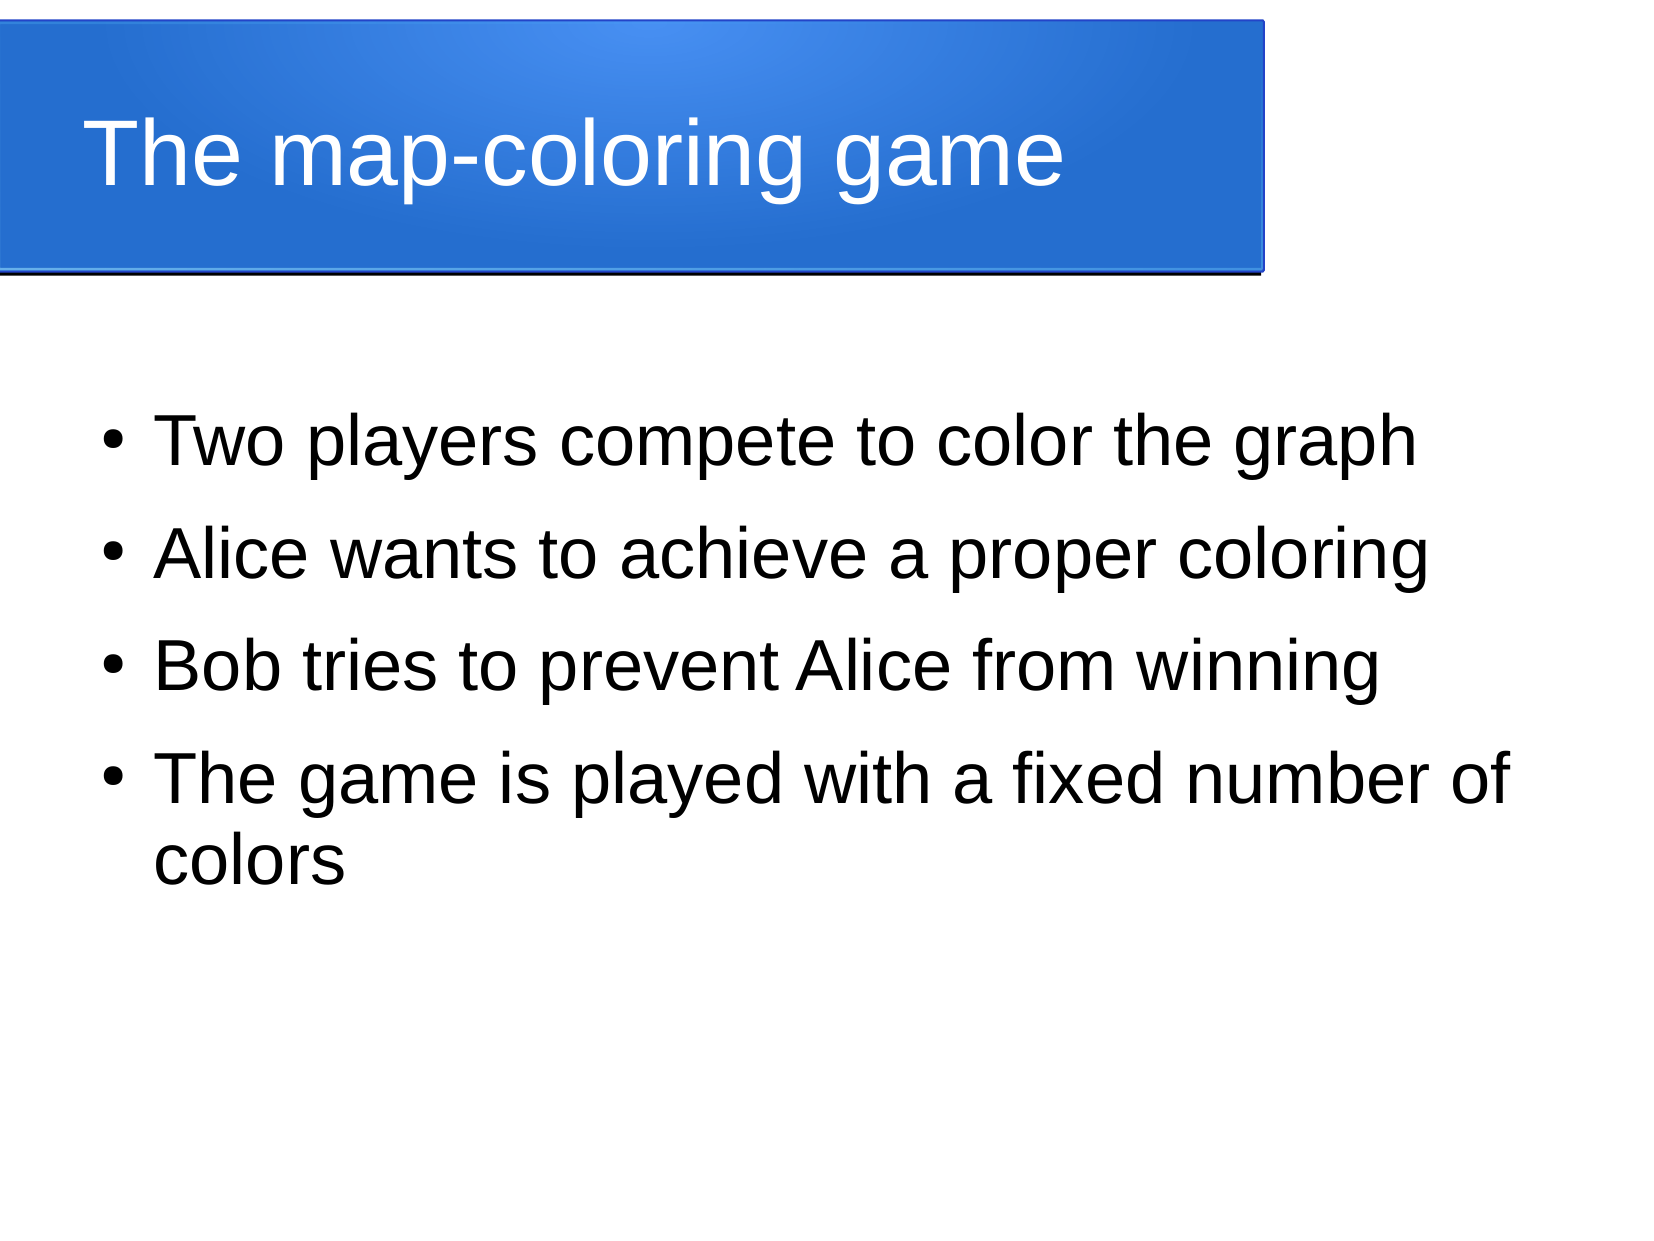

# The map-coloring game
Two players compete to color the graph
Alice wants to achieve a proper coloring
Bob tries to prevent Alice from winning
The game is played with a fixed number of colors